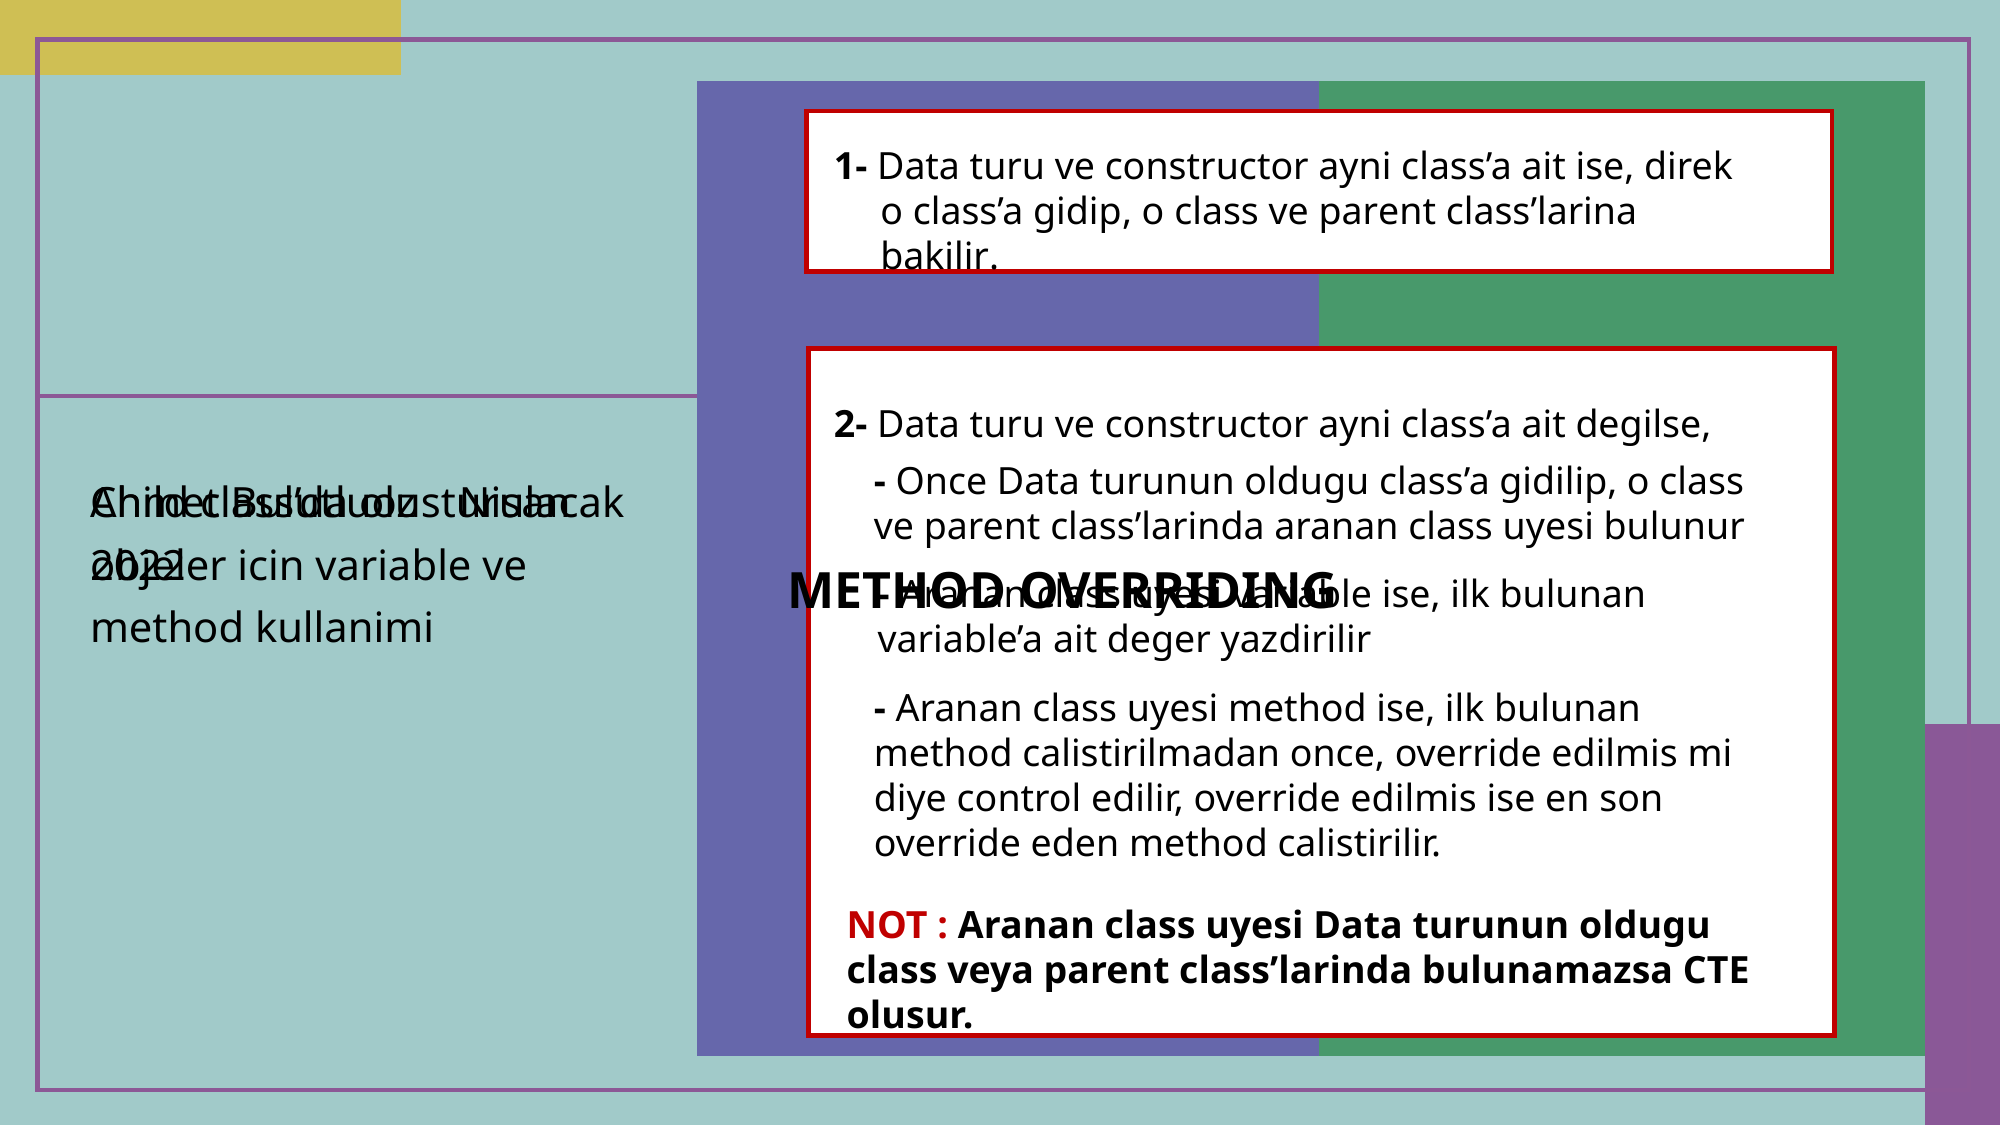

1- Data turu ve constructor ayni class’a ait ise, direk o class’a gidip, o class ve parent class’larina bakilir.
METHOD overriding
2- Data turu ve constructor ayni class’a ait degilse,
- Once Data turunun oldugu class’a gidilip, o class ve parent class’larinda aranan class uyesi bulunur
# Child class’da olusturulacak objeler icin variable ve method kullanimi
Ahmet Bulutluoz Nisan 2022
- Aranan class uyesi variable ise, ilk bulunan variable’a ait deger yazdirilir
- Aranan class uyesi method ise, ilk bulunan method calistirilmadan once, override edilmis mi diye control edilir, override edilmis ise en son override eden method calistirilir.
NOT : Aranan class uyesi Data turunun oldugu class veya parent class’larinda bulunamazsa CTE olusur.